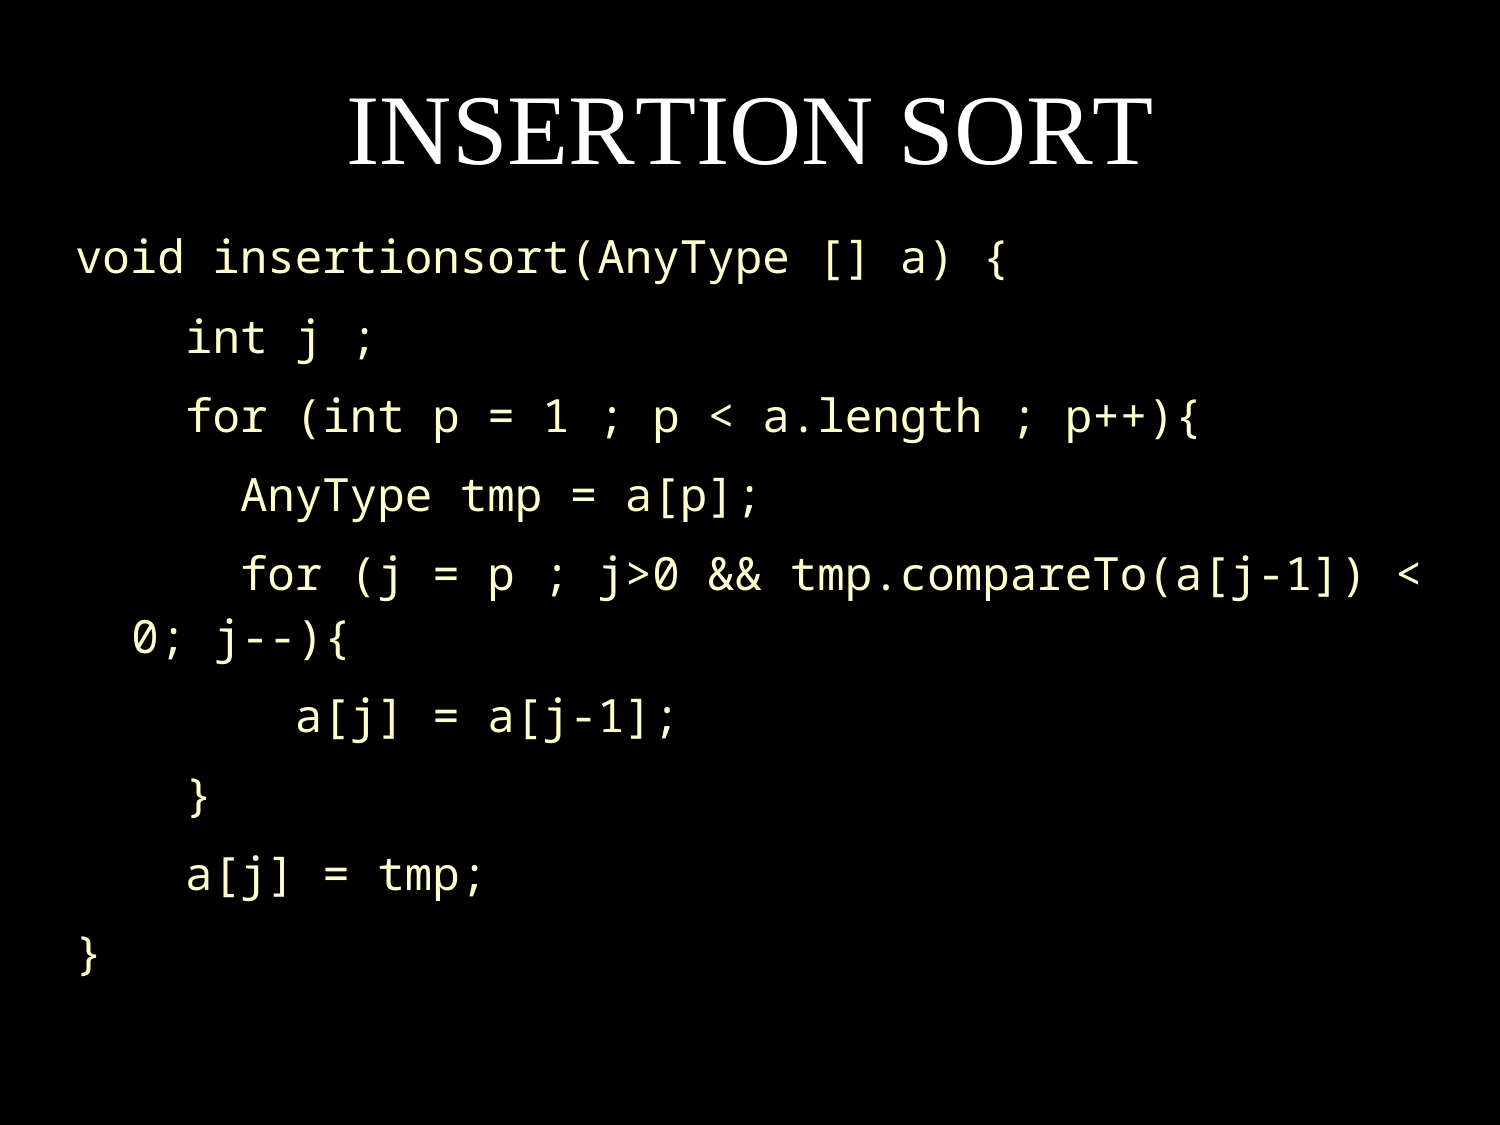

# INSERTION SORT
void insertionsort(AnyType [] a) {
 int j ;
 for (int p = 1 ; p < a.length ; p++){
 AnyType tmp = a[p];
 for (j = p ; j>0 && tmp.compareTo(a[j-1]) < 0; j--){
 a[j] = a[j-1];
 }
 a[j] = tmp;
}